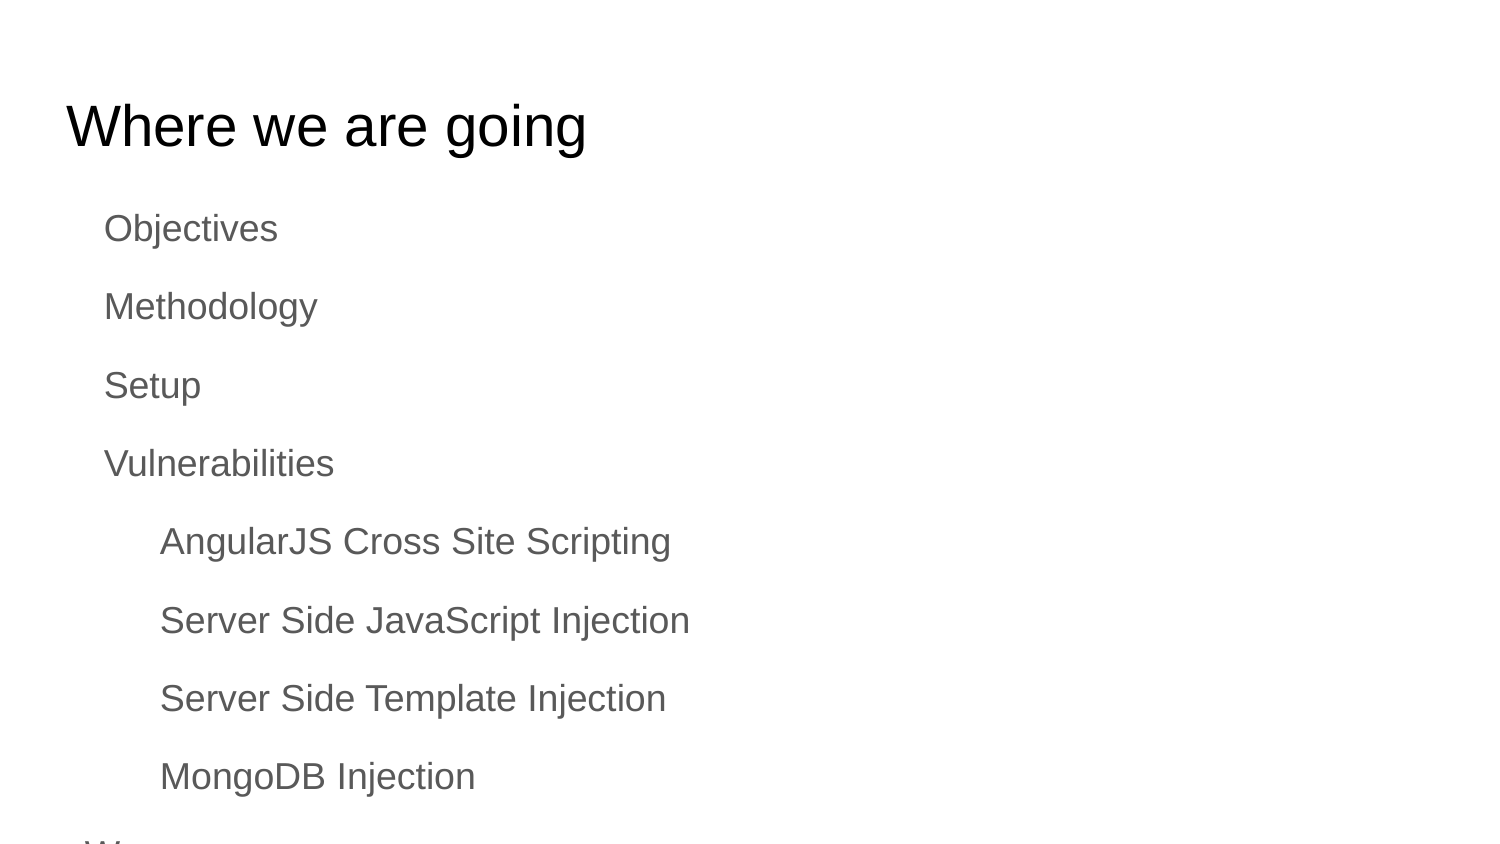

# Where we are going
Objectives
Methodology
Setup
Vulnerabilities
AngularJS Cross Site Scripting
Server Side JavaScript Injection
Server Side Template Injection
MongoDB Injection
Wrap up